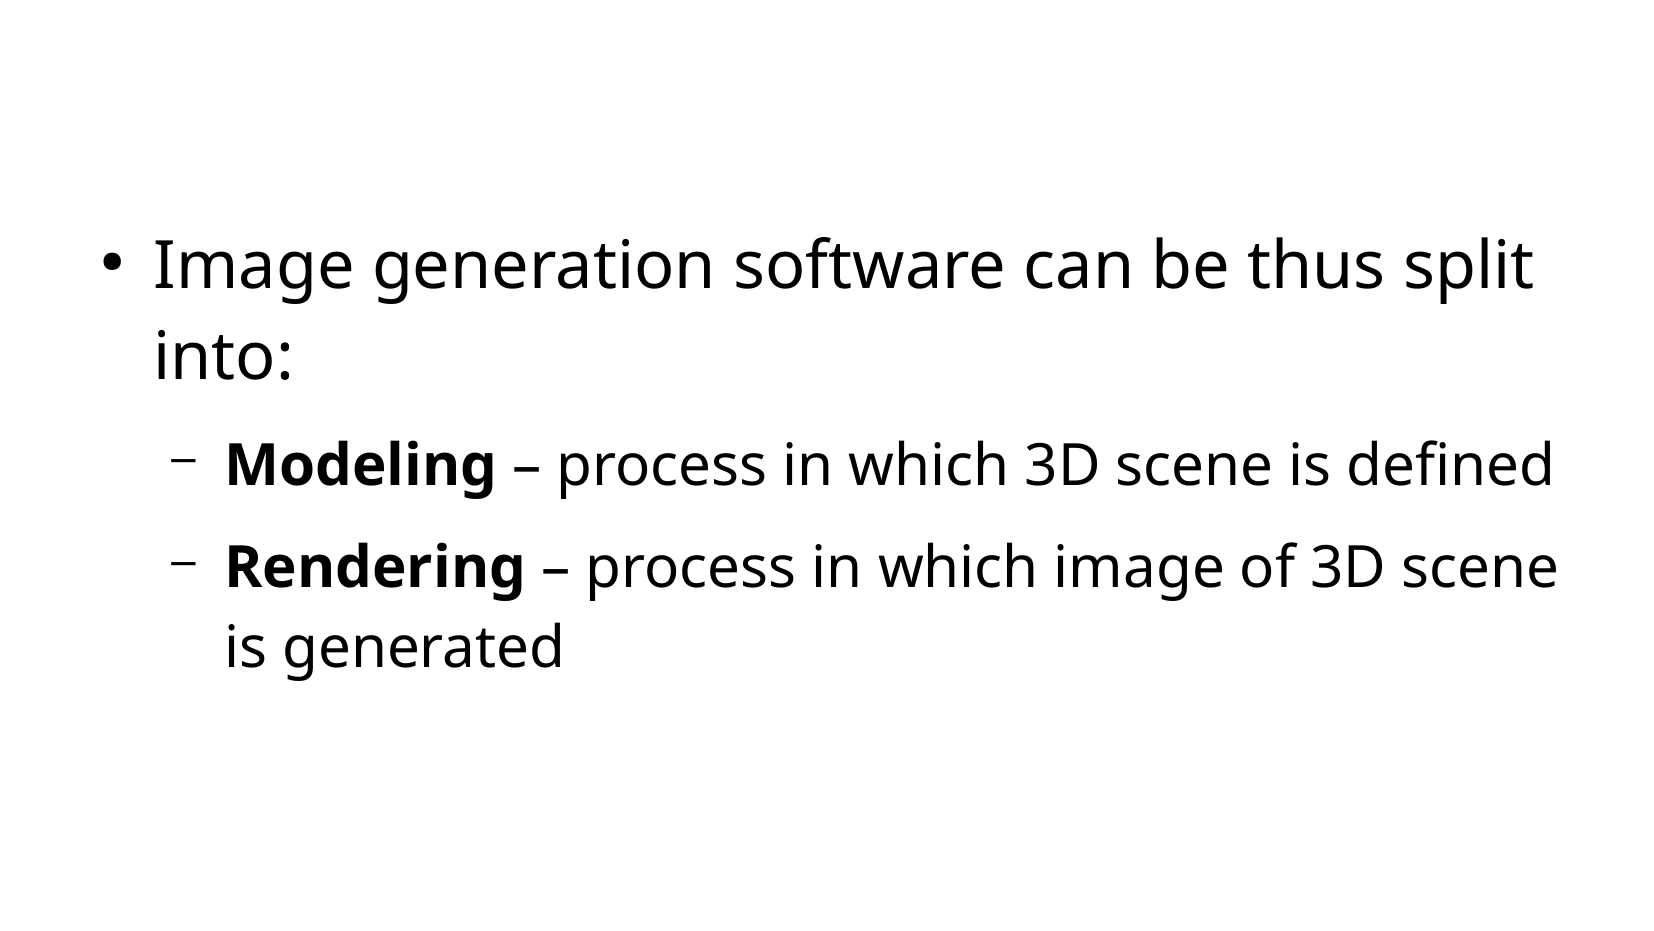

#
Image generation software can be thus split into:
Modeling – process in which 3D scene is defined
Rendering – process in which image of 3D scene is generated